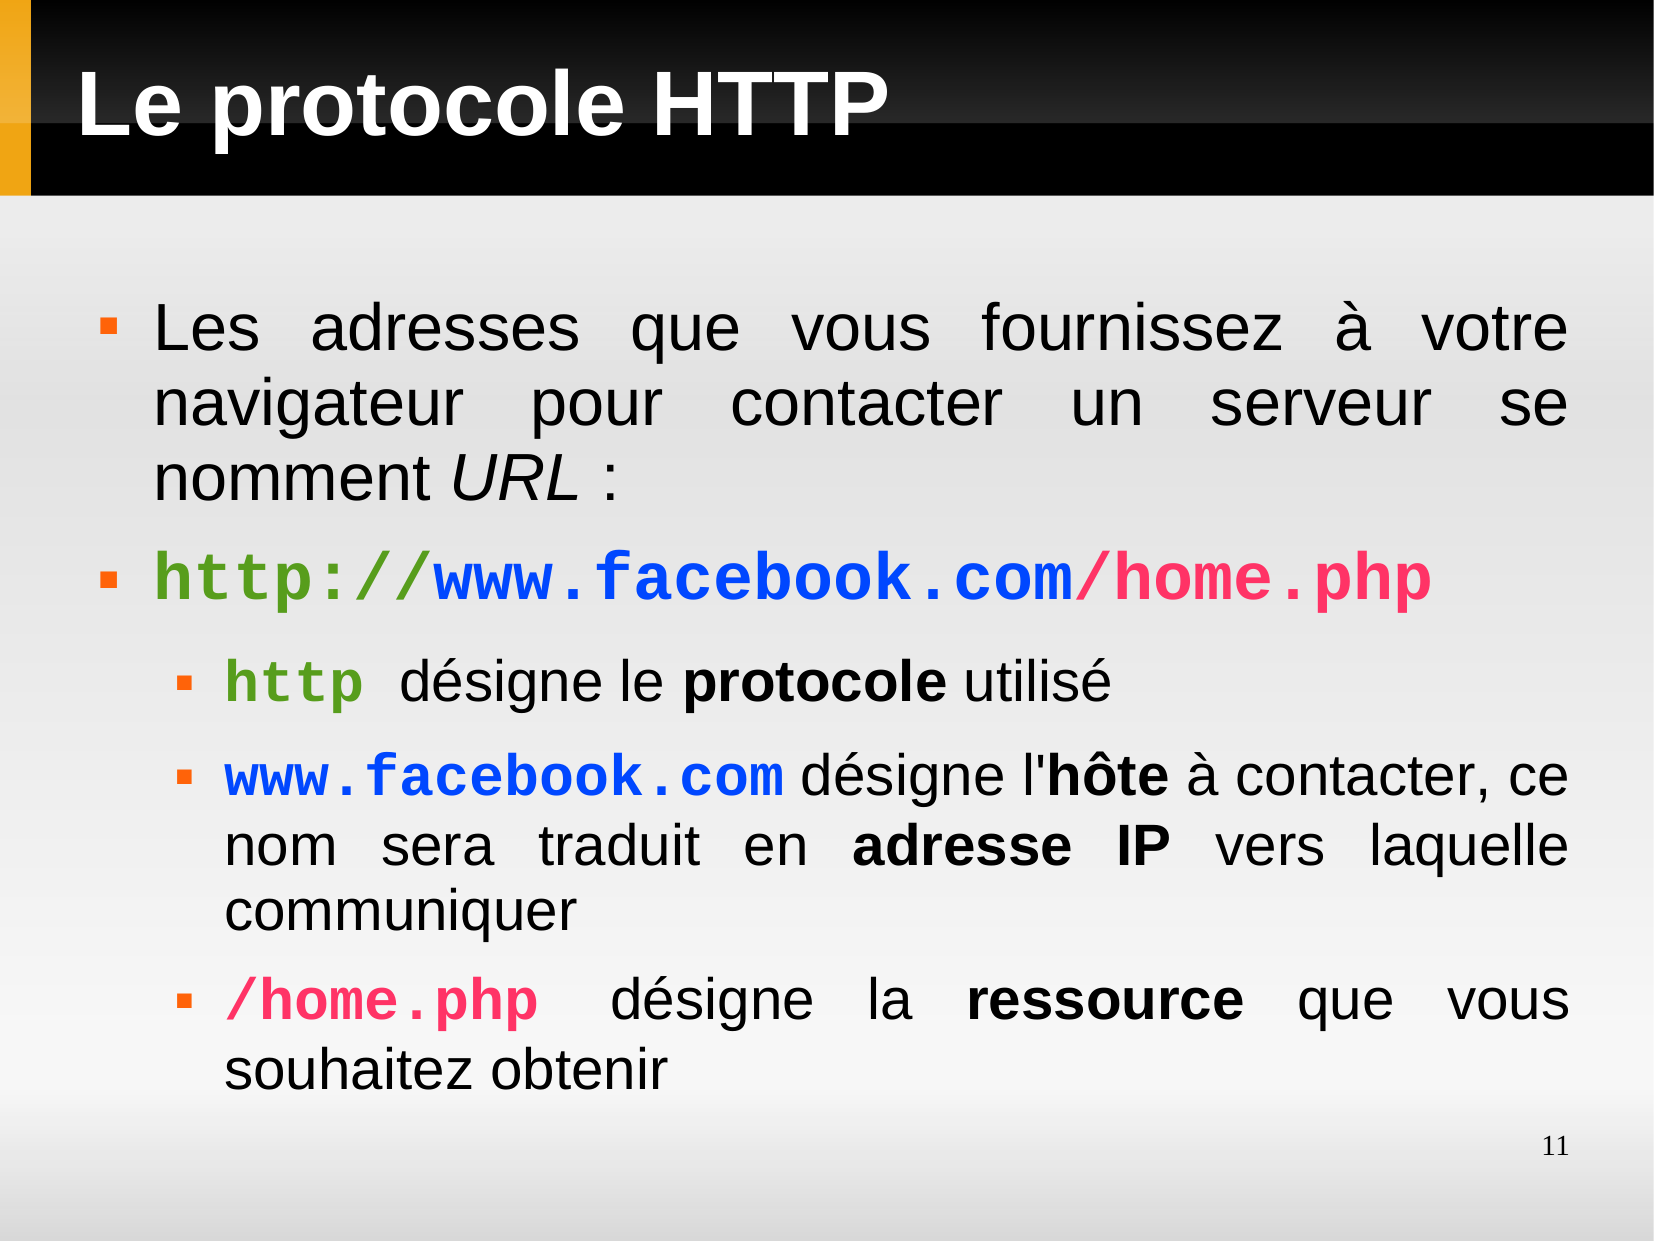

# Le protocole HTTP
Les adresses que vous fournissez à votre navigateur pour contacter un serveur se nomment URL :
http://www.facebook.com/home.php
http désigne le protocole utilisé
www.facebook.com désigne l'hôte à contacter, ce nom sera traduit en adresse IP vers laquelle communiquer
/home.php désigne la ressource que vous souhaitez obtenir
11